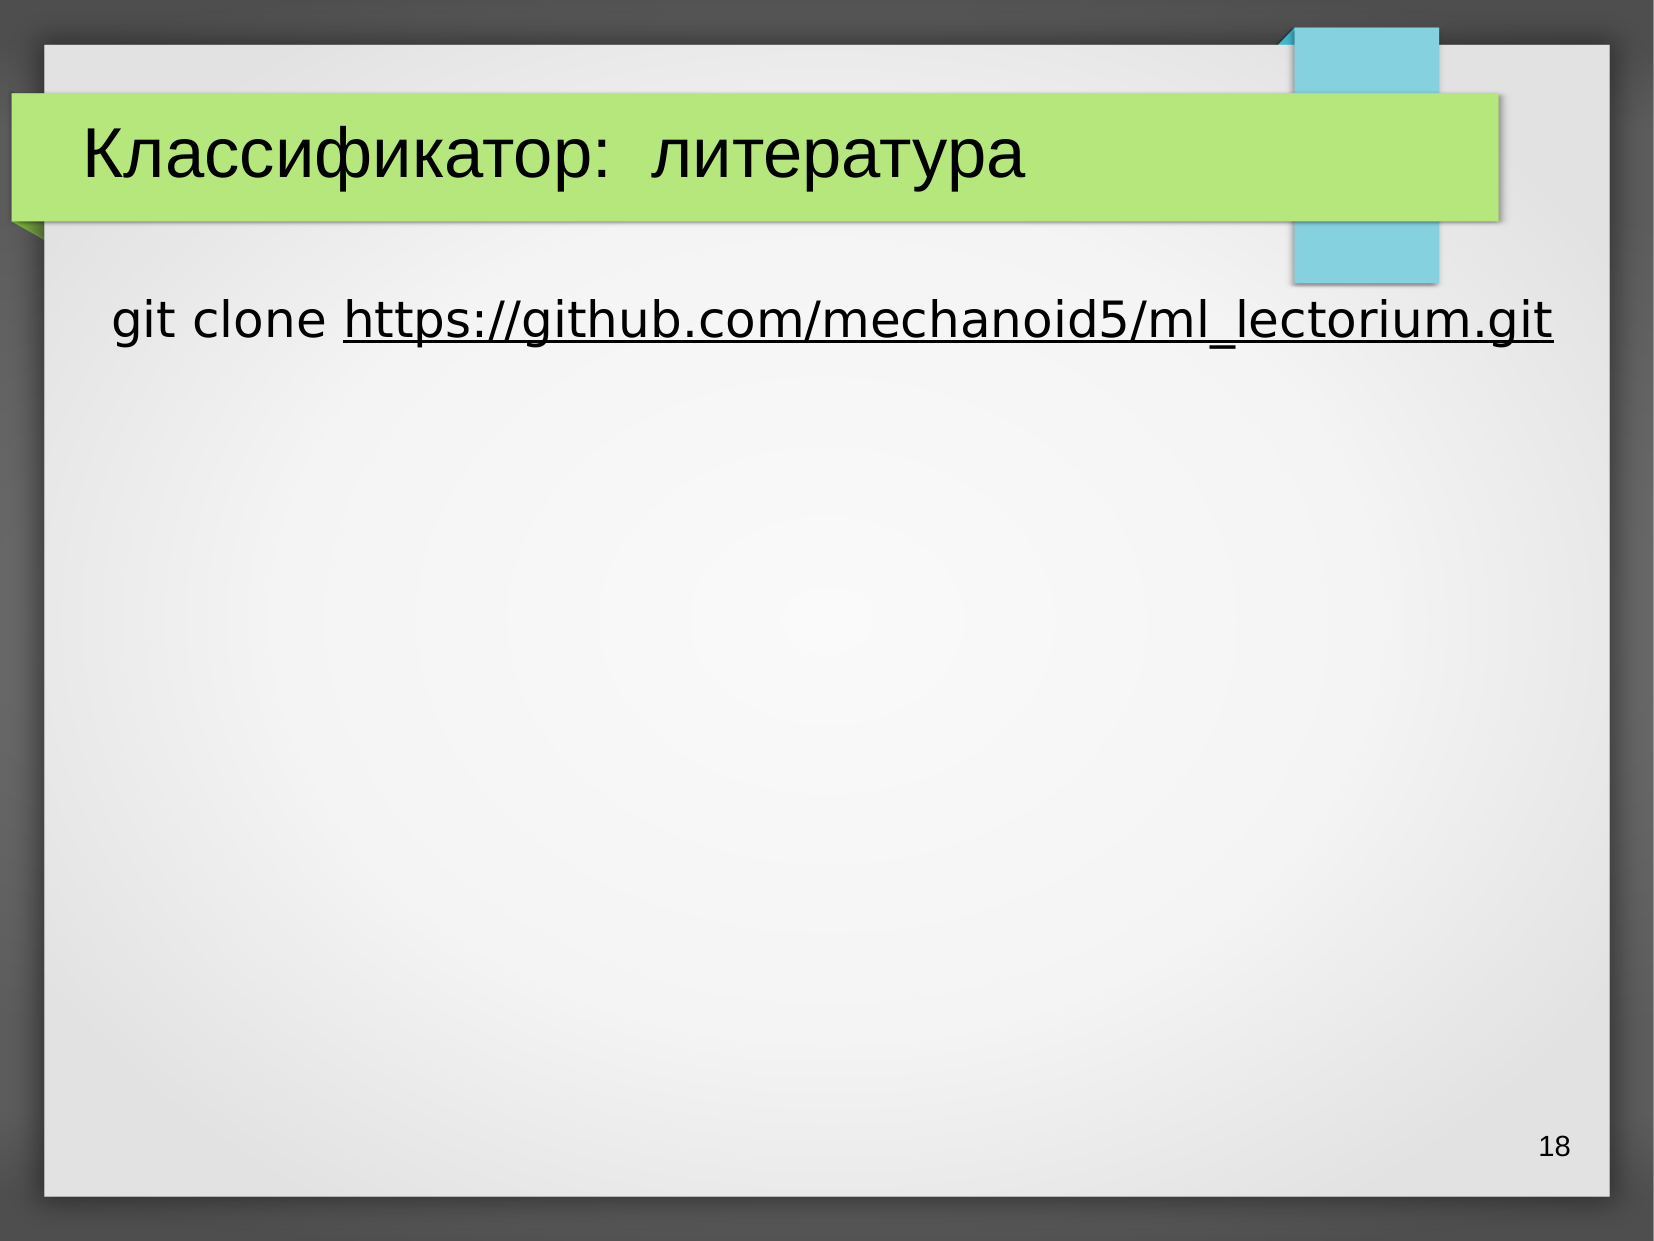

# Классификатор: литература
git clone https://github.com/mechanoid5/ml_lectorium.git
18